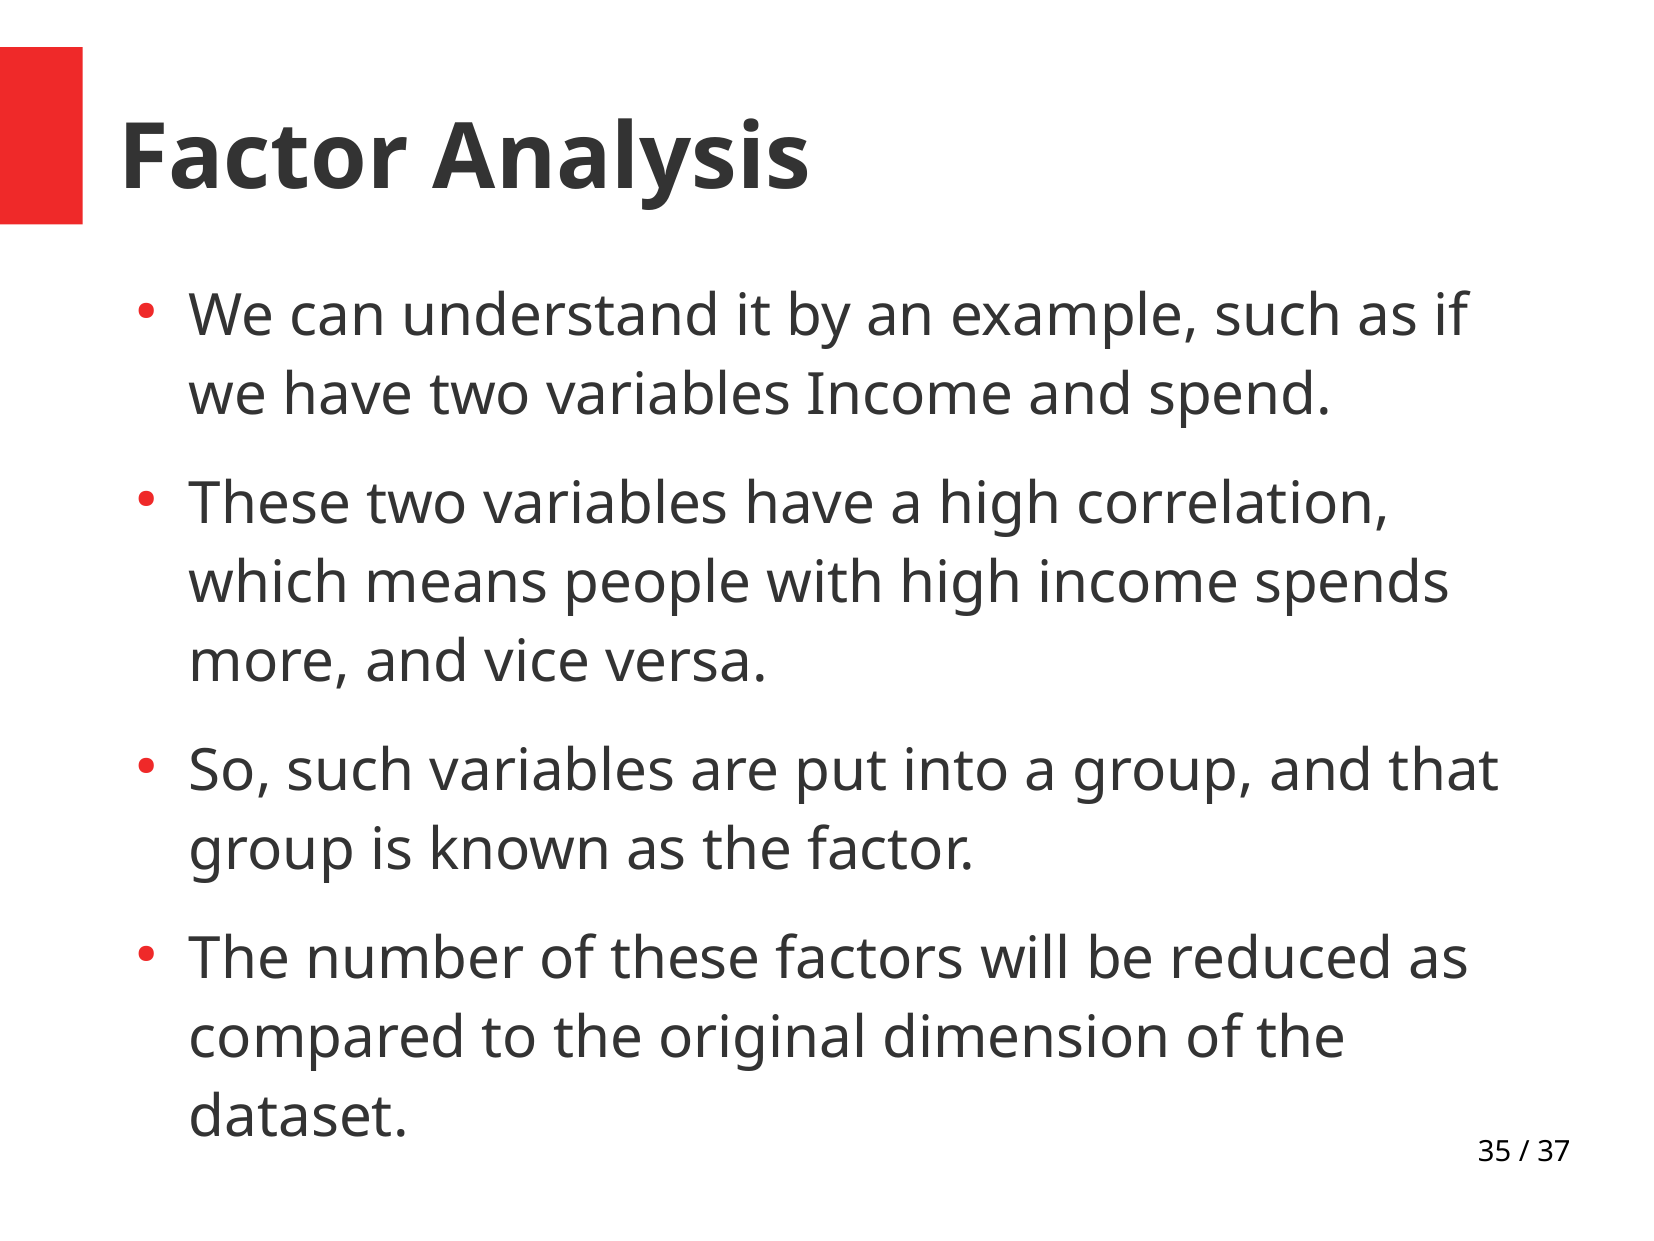

# Factor Analysis
We can understand it by an example, such as if we have two variables Income and spend.
These two variables have a high correlation, which means people with high income spends more, and vice versa.
So, such variables are put into a group, and that group is known as the factor.
The number of these factors will be reduced as compared to the original dimension of the dataset.
35